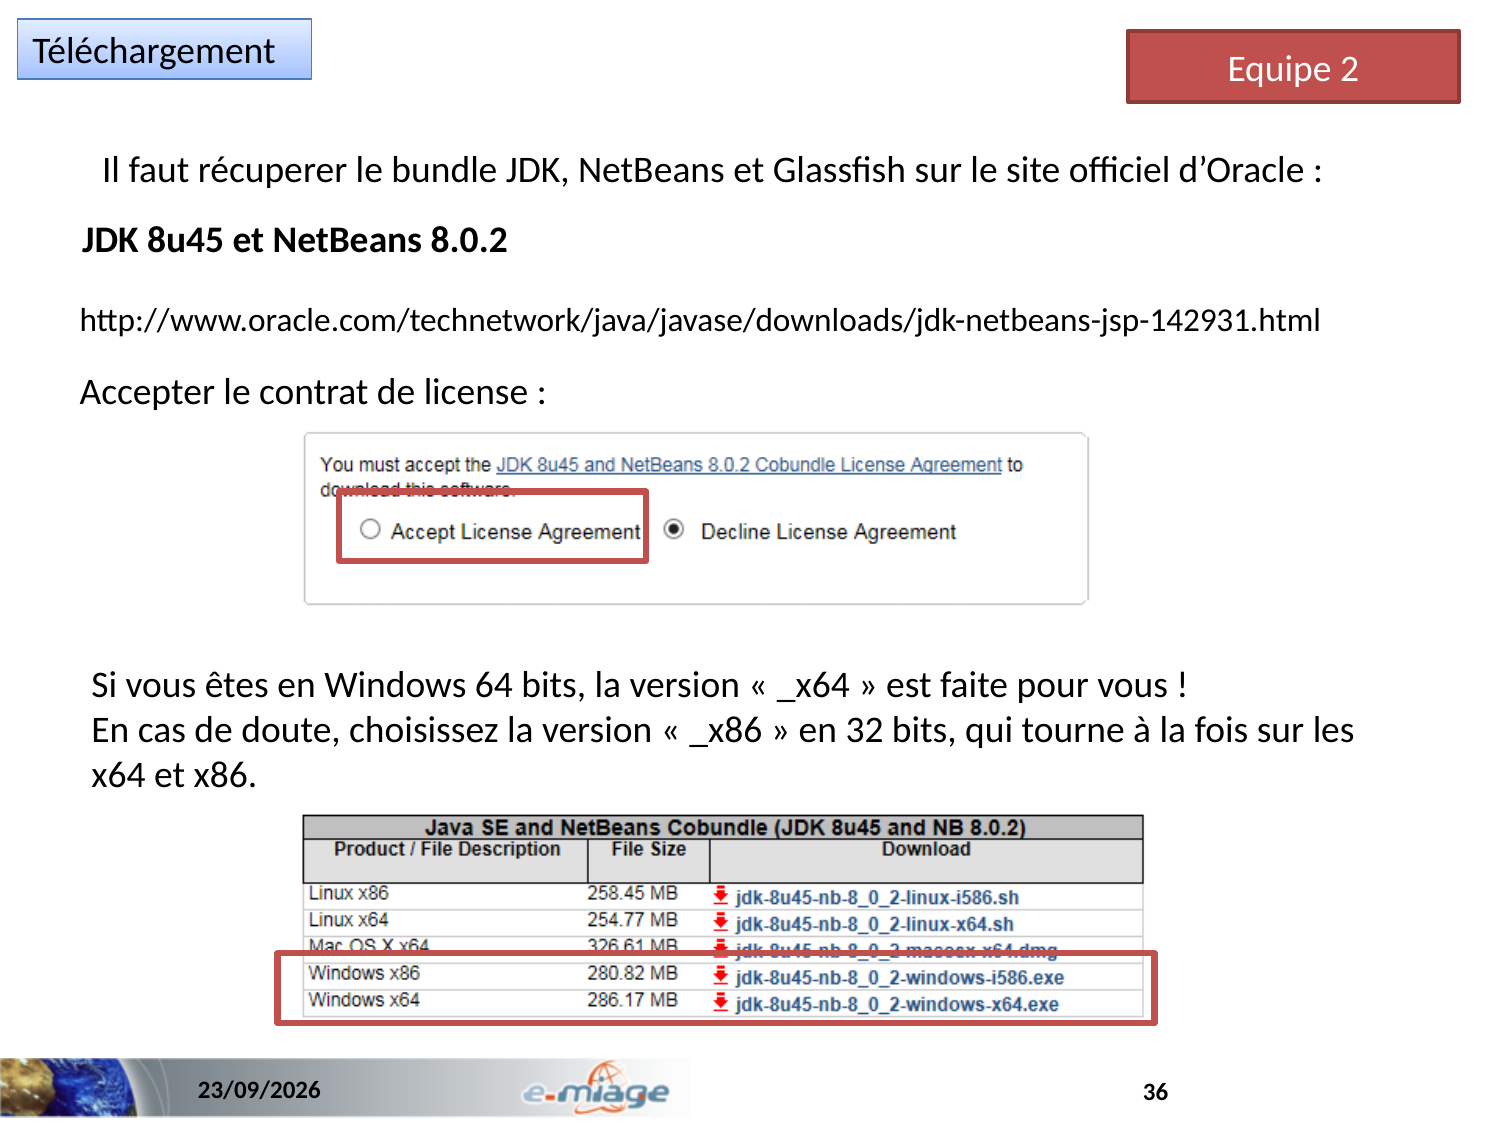

Téléchargement
Equipe 2
Il faut récuperer le bundle JDK, NetBeans et Glassfish sur le site officiel d’Oracle :
JDK 8u45 et NetBeans 8.0.2
http://www.oracle.com/technetwork/java/javase/downloads/jdk-netbeans-jsp-142931.html
Accepter le contrat de license :
Si vous êtes en Windows 64 bits, la version « _x64 » est faite pour vous !
En cas de doute, choisissez la version « _x86 » en 32 bits, qui tourne à la fois sur les x64 et x86.